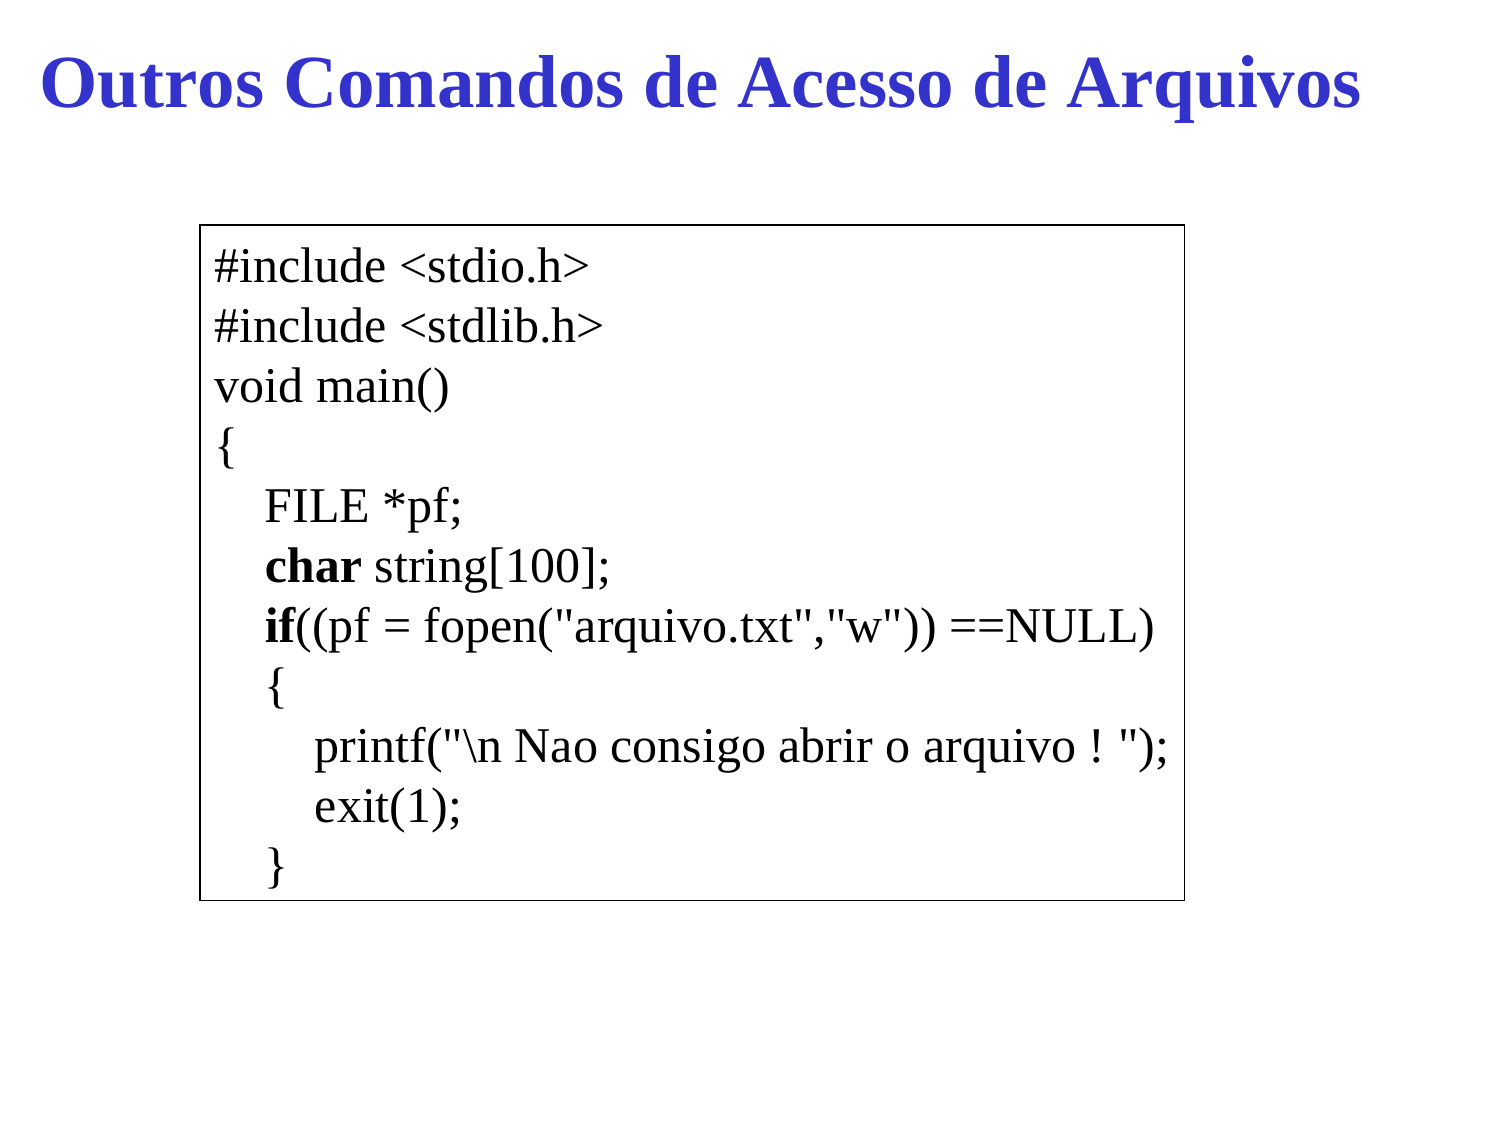

Outros Comandos de Acesso de Arquivos
#include <stdio.h>
#include <stdlib.h>
void main()
{
 FILE *pf;
 char string[100];
 if((pf = fopen("arquivo.txt","w")) ==NULL)
 {
 printf("\n Nao consigo abrir o arquivo ! ");
 exit(1);
 }